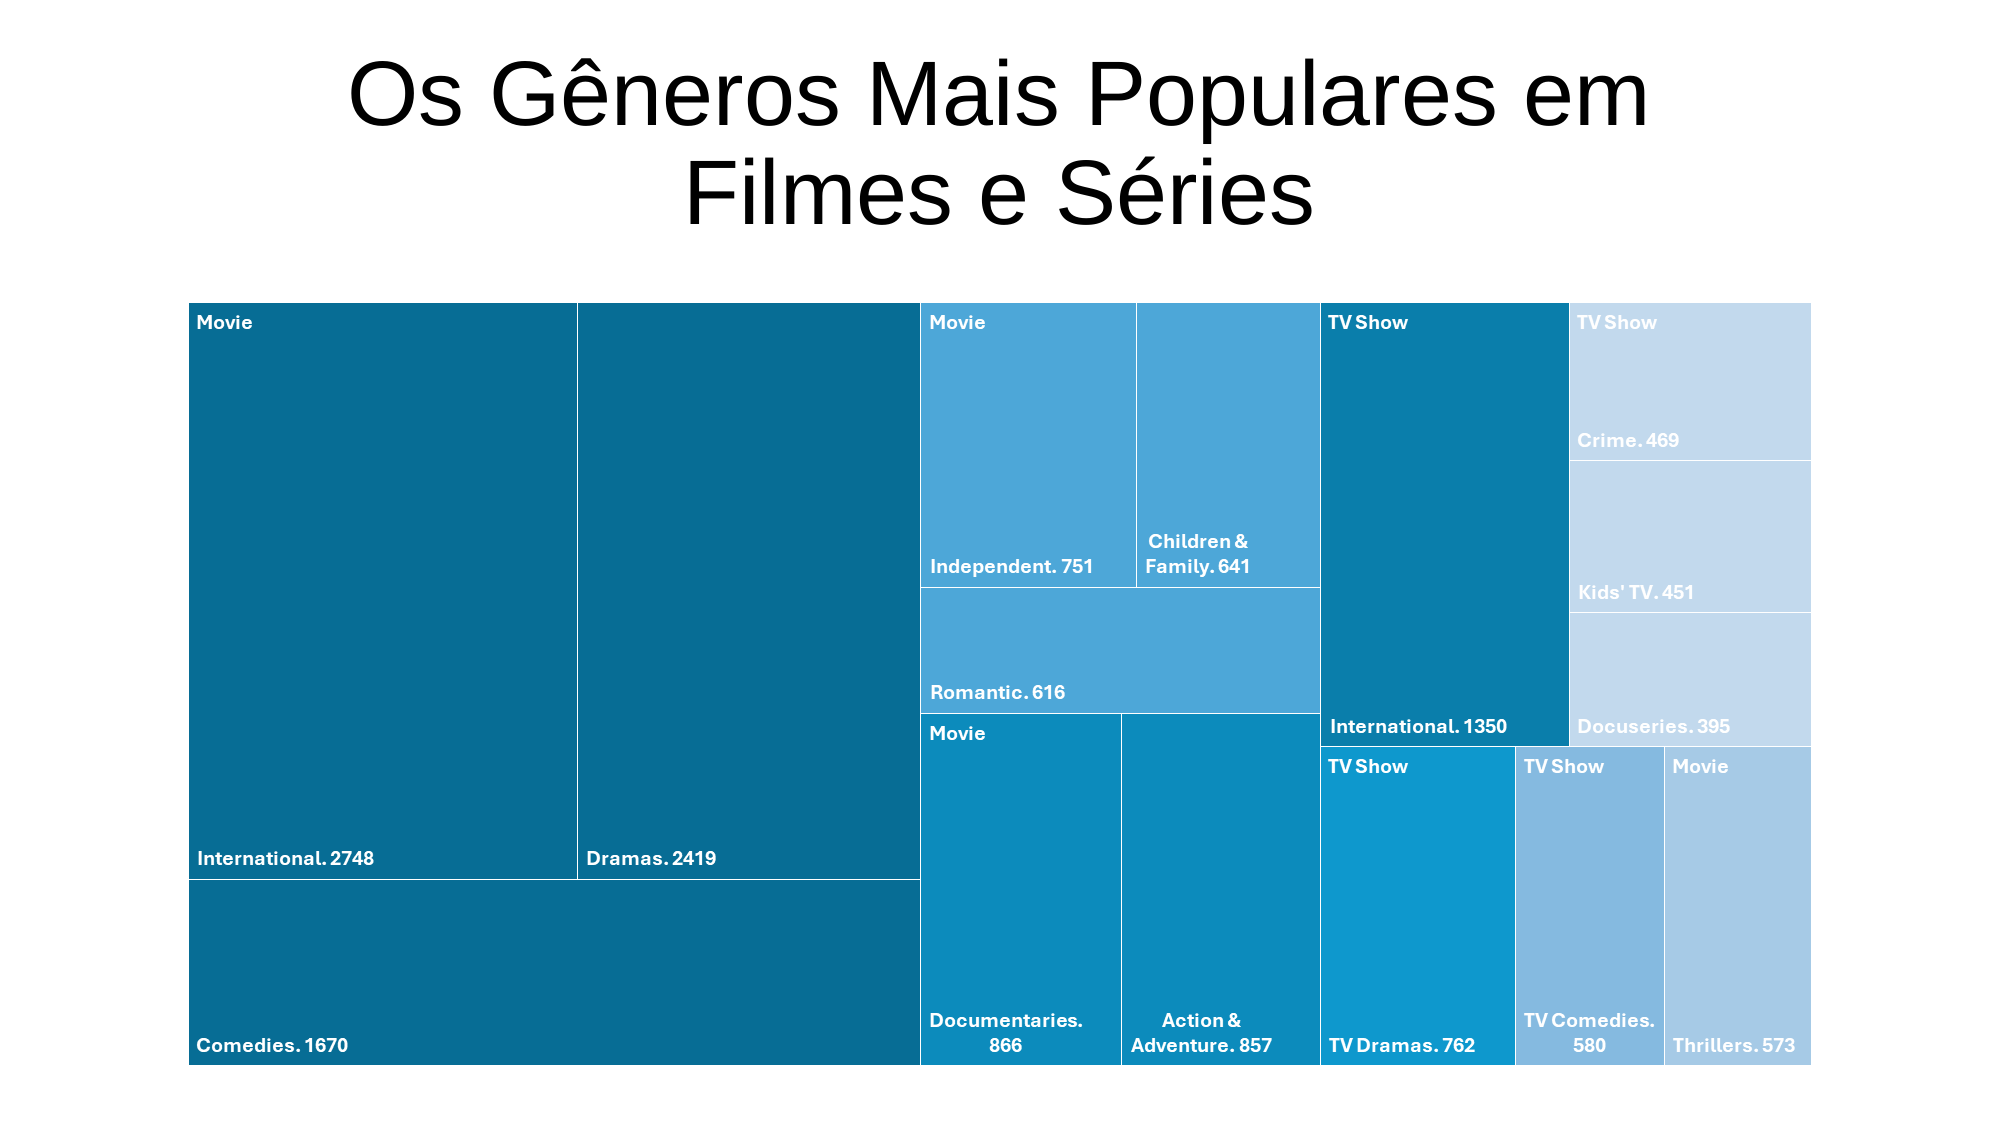

# Os Gêneros Mais Populares em Filmes e Séries